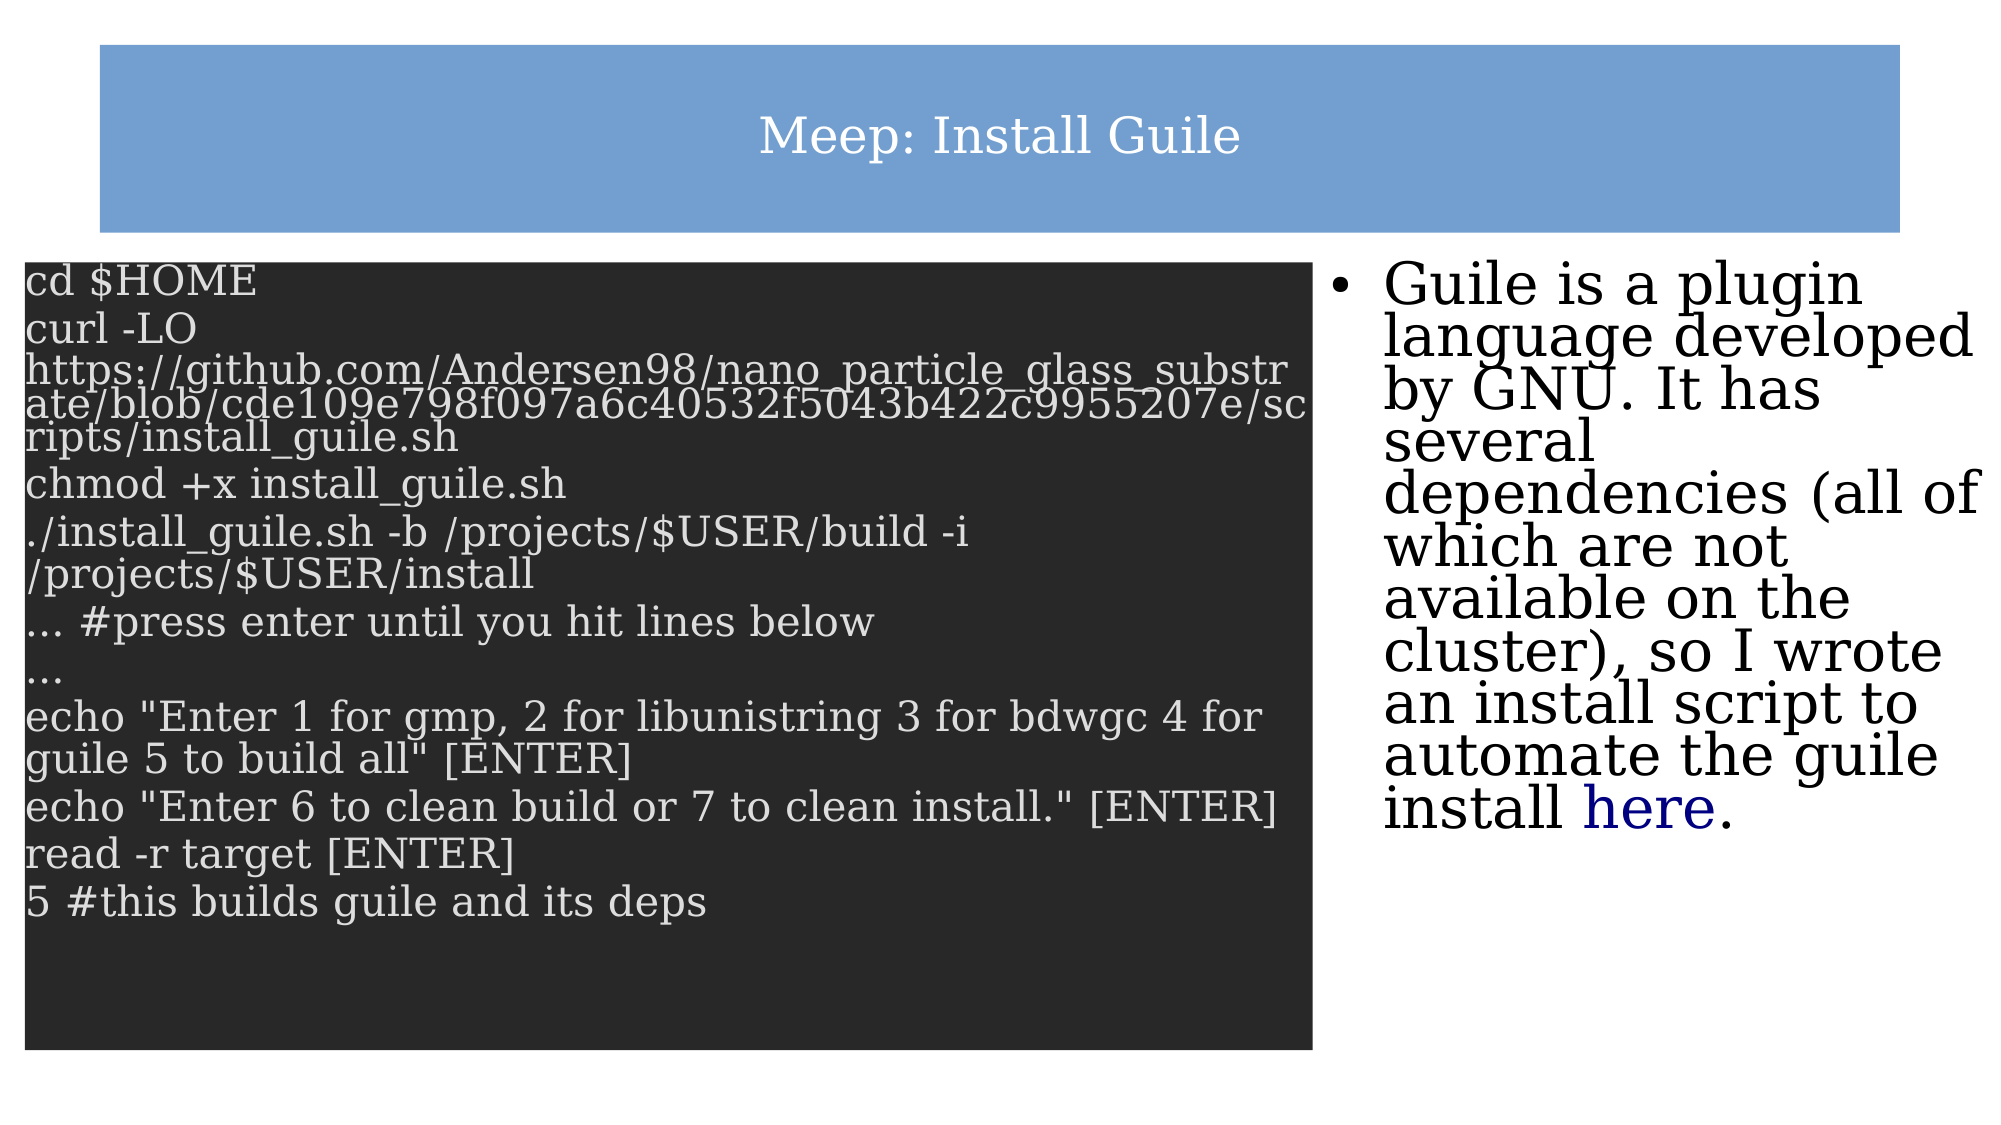

# Meep: Install Guile
cd $HOME
curl -LO https://github.com/Andersen98/nano_particle_glass_substrate/blob/cde109e798f097a6c40532f5043b422c9955207e/scripts/install_guile.sh
chmod +x install_guile.sh
./install_guile.sh -b /projects/$USER/build -i /projects/$USER/install
... #press enter until you hit lines below
...
echo "Enter 1 for gmp, 2 for libunistring 3 for bdwgc 4 for guile 5 to build all" [ENTER]
echo "Enter 6 to clean build or 7 to clean install." [ENTER]
read -r target [ENTER]
5 #this builds guile and its deps
Guile is a plugin language developed by GNU. It has several dependencies (all of which are not available on the cluster), so I wrote an install script to automate the guile install here.